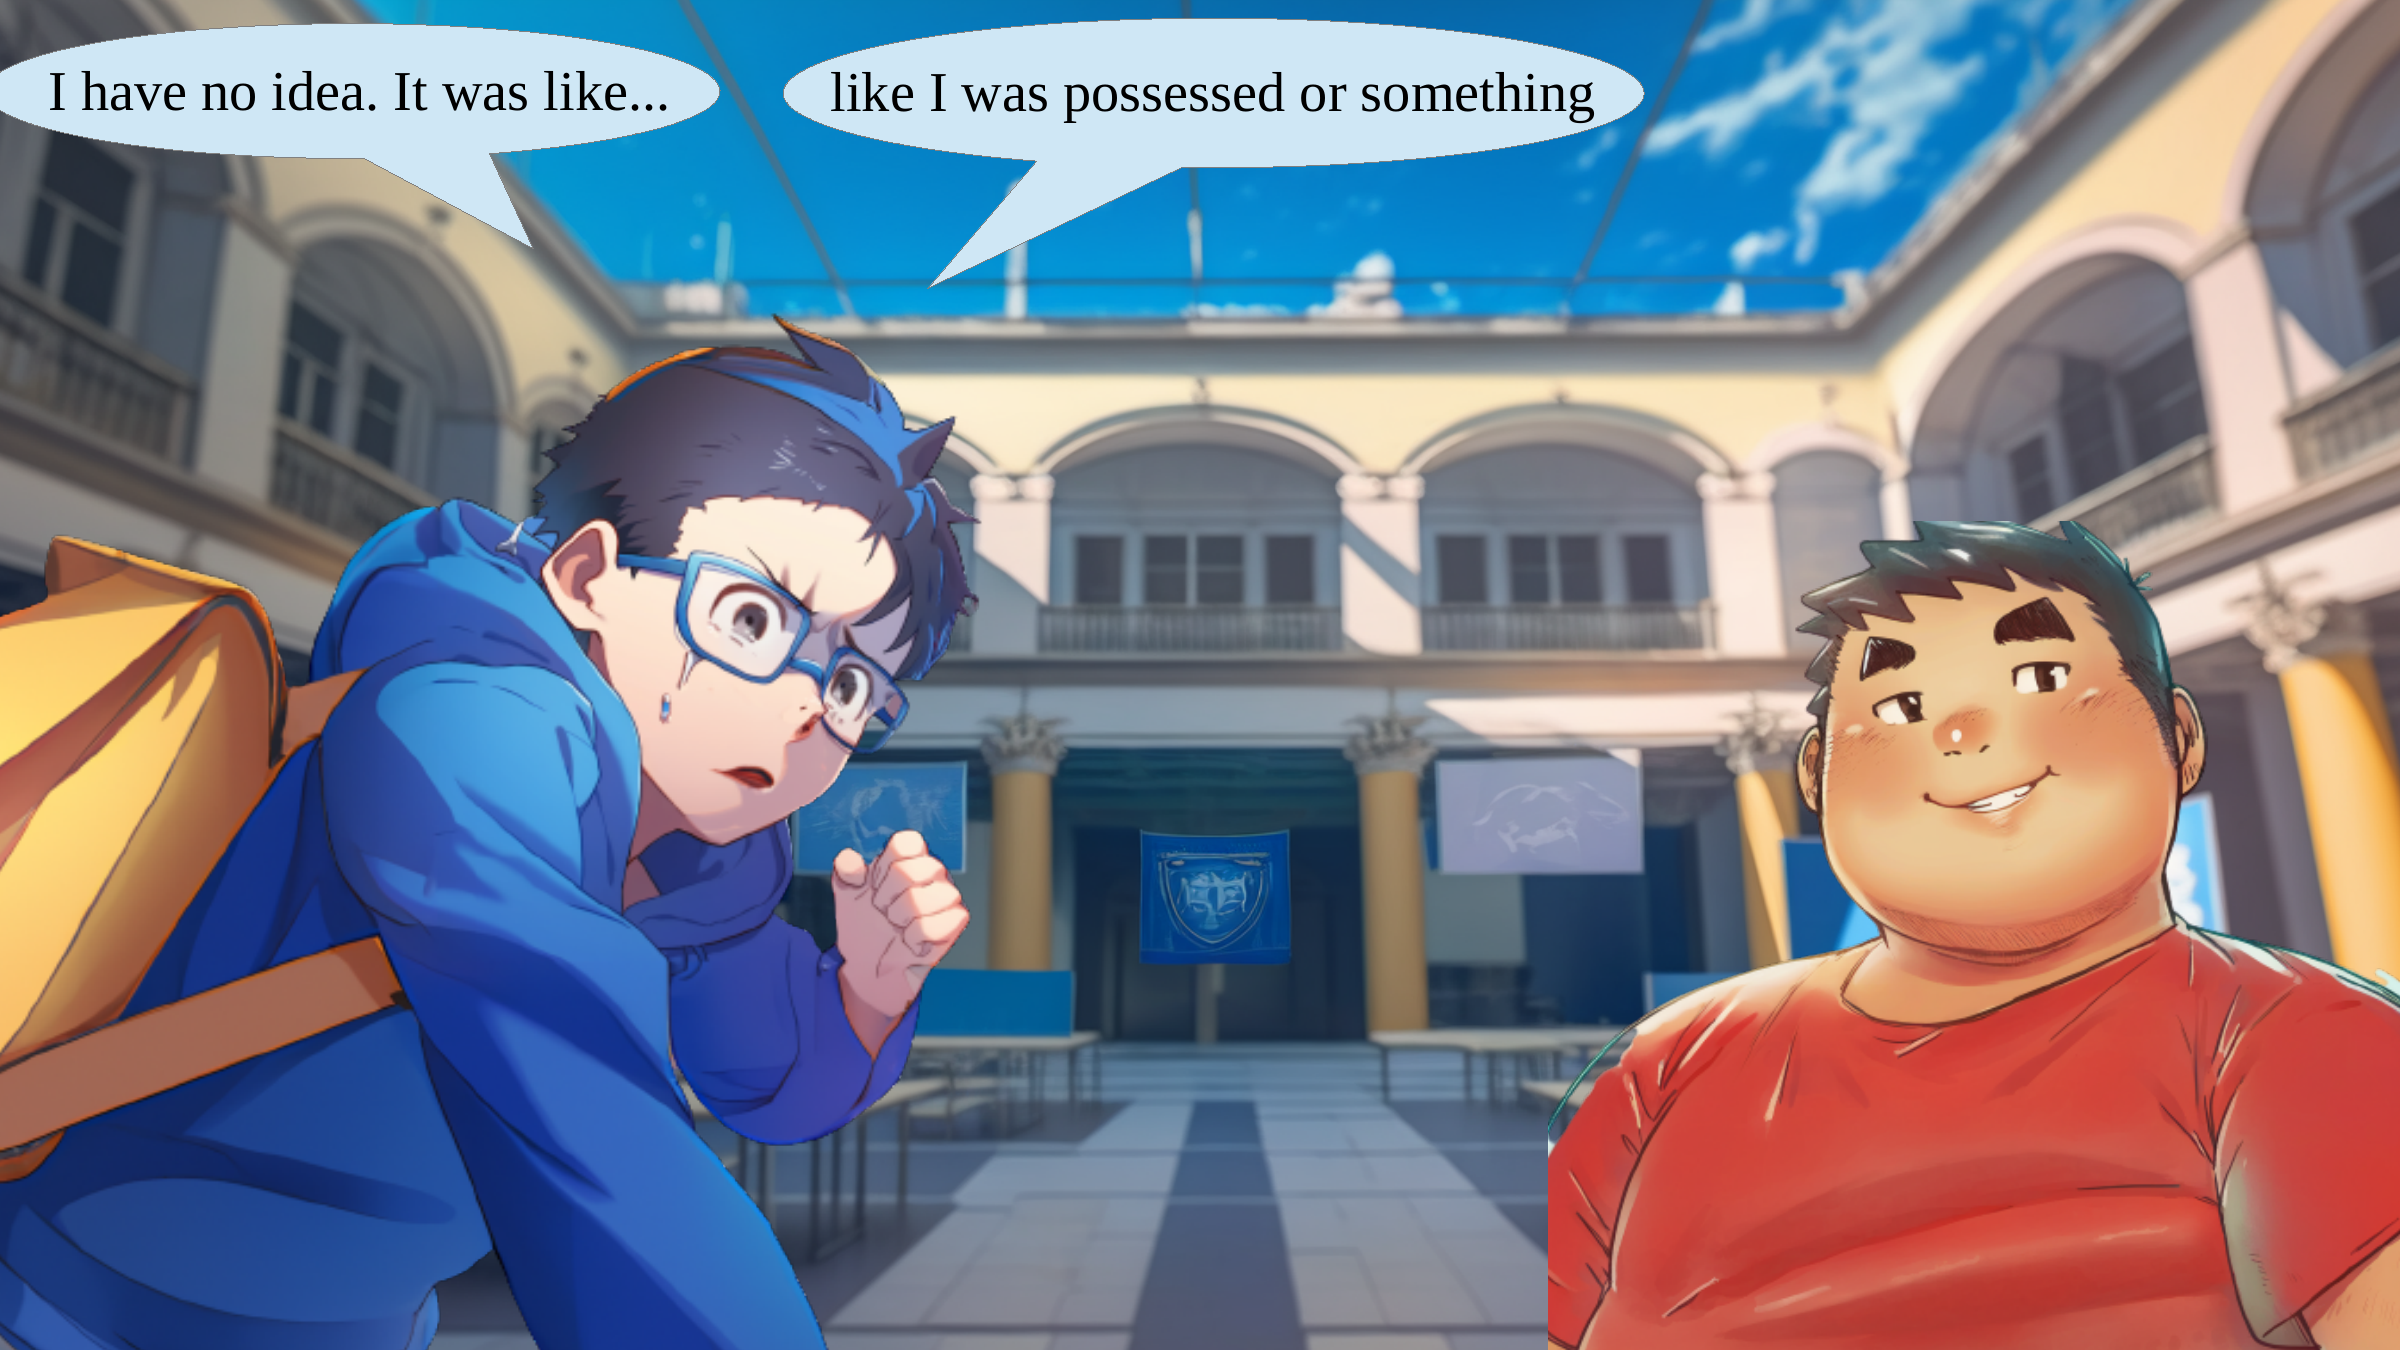

like I was possessed or something
 I have no idea. It was like...